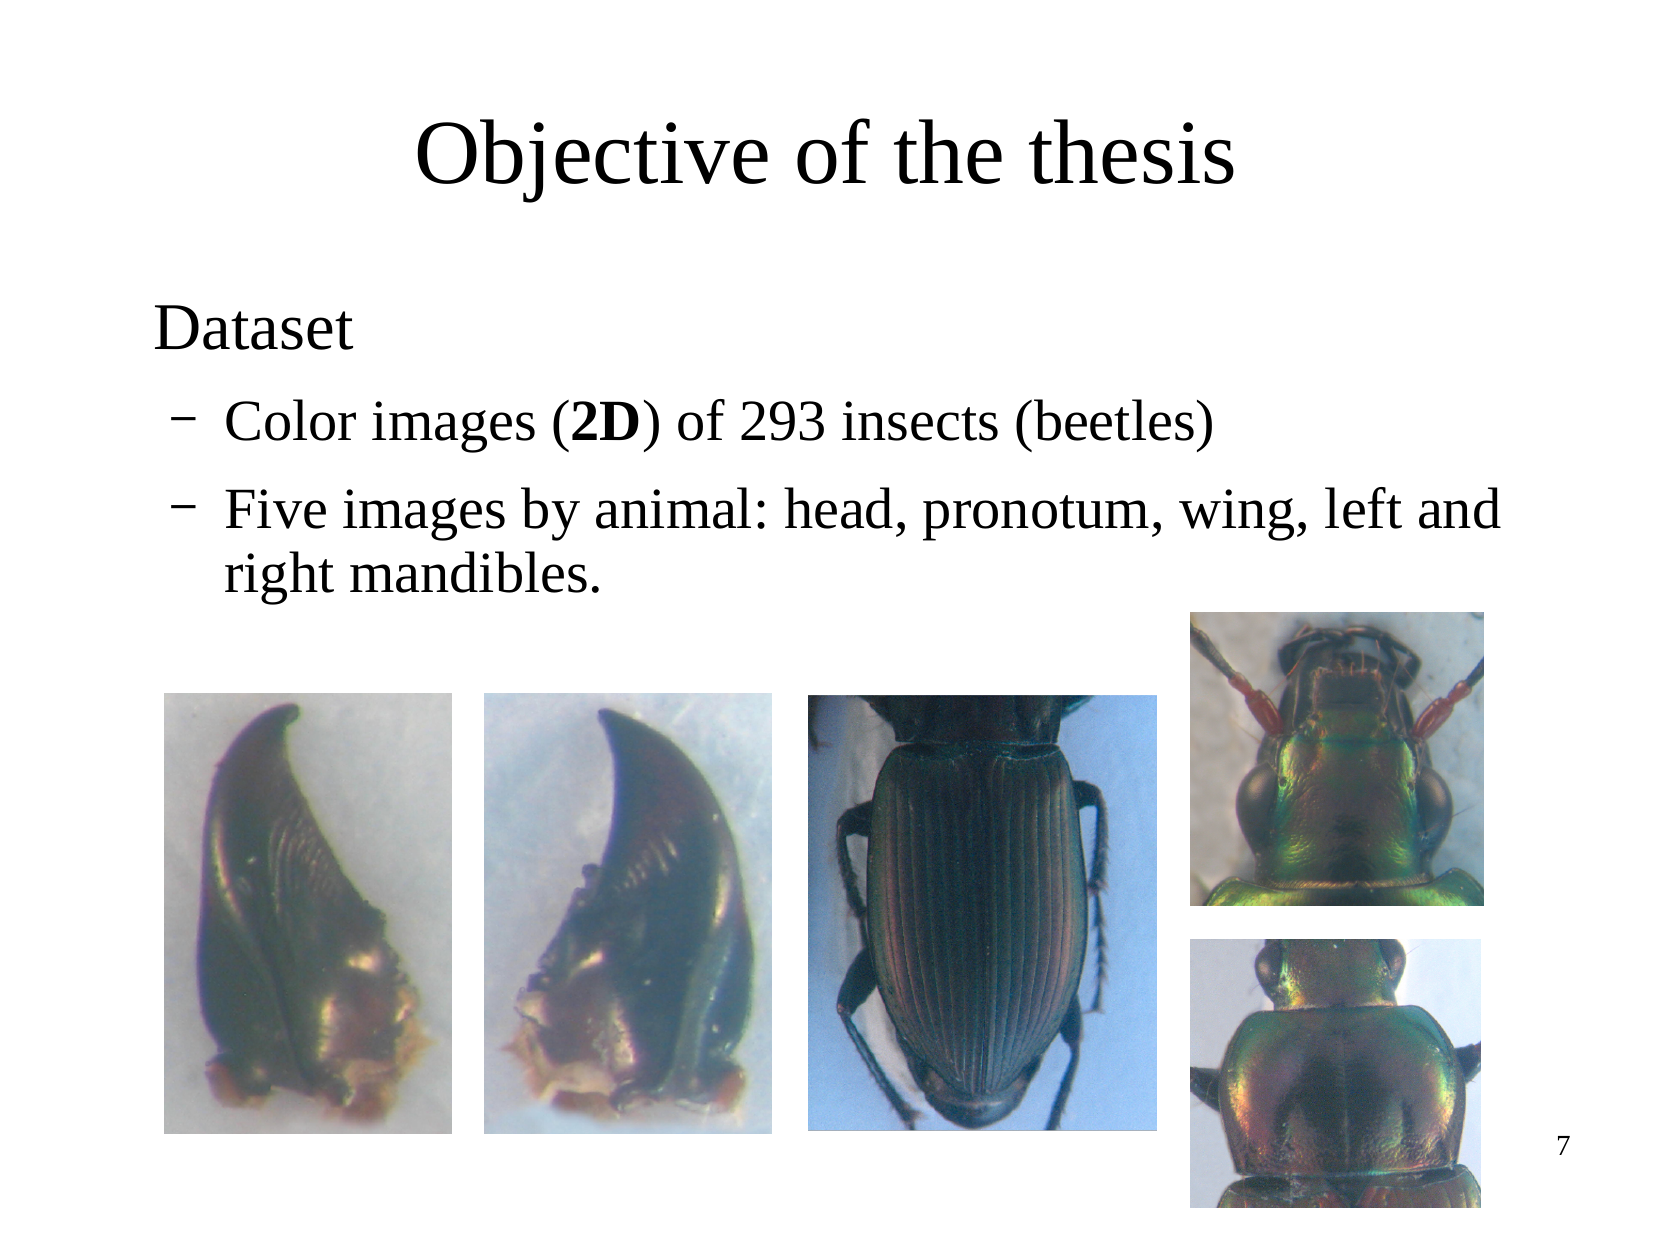

# Objective of the thesis
Dataset
Color images (2D) of 293 insects (beetles)
Five images by animal: head, pronotum, wing, left and right mandibles.
7